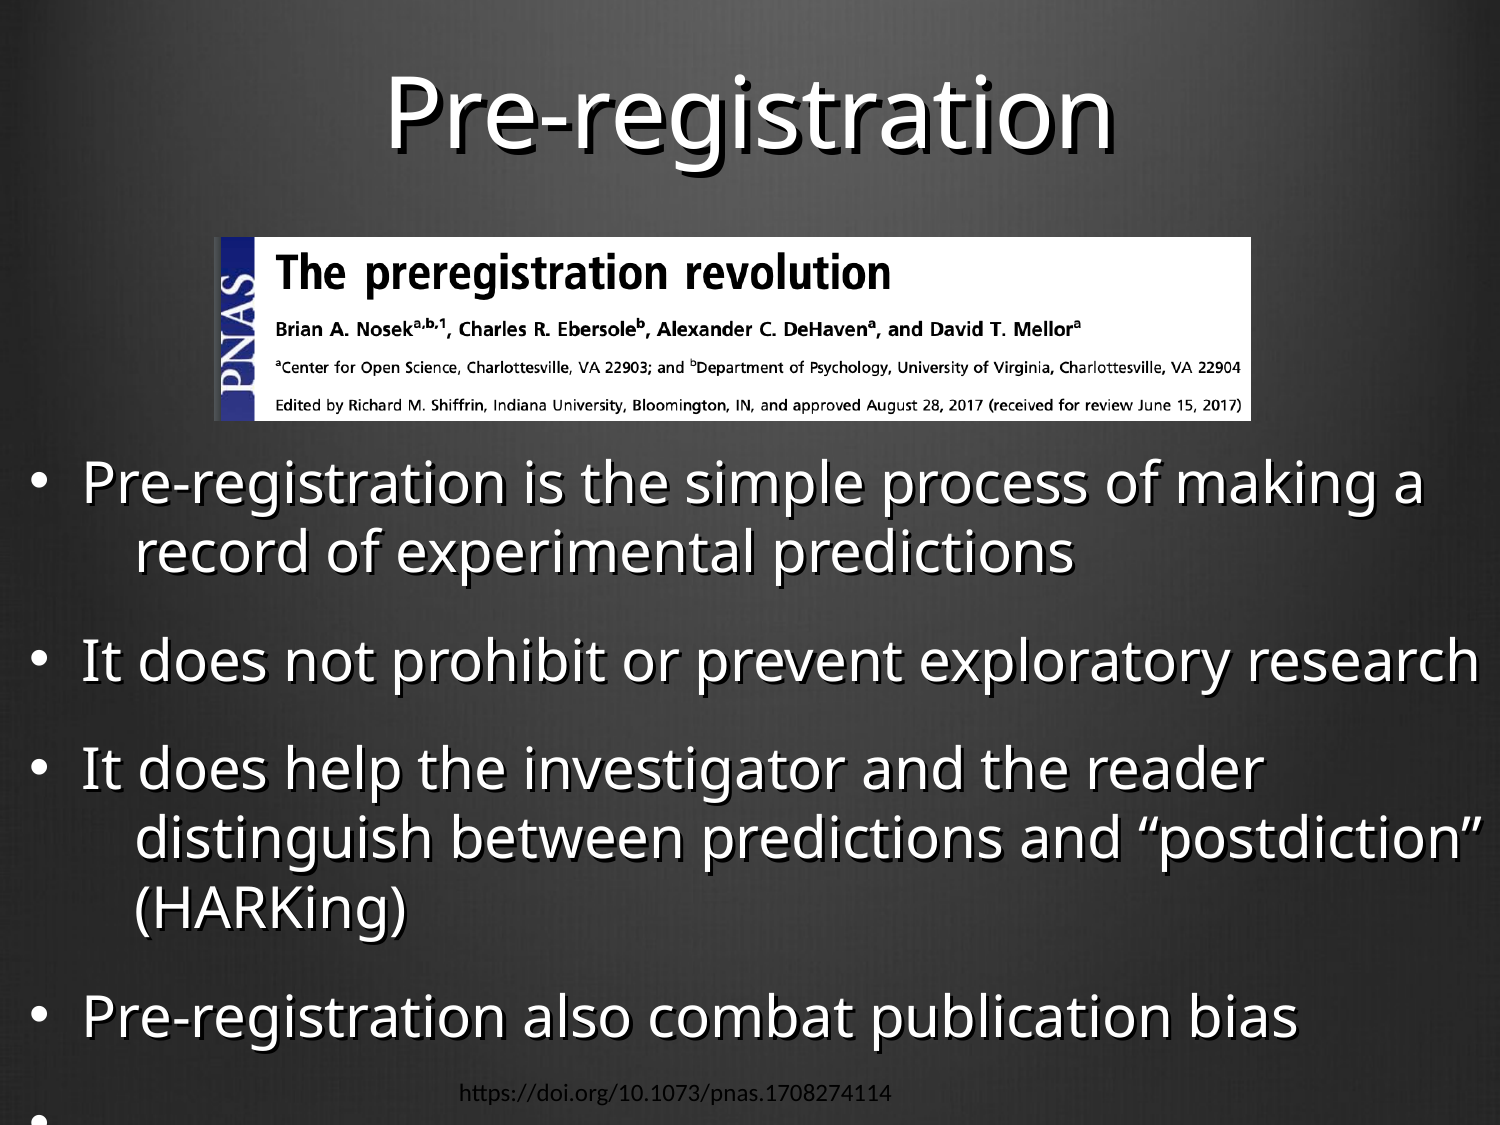

# Pre-registration
Pre-registration is the simple process of making a record of experimental predictions
It does not prohibit or prevent exploratory research
It does help the investigator and the reader distinguish between predictions and “postdiction” (HARKing)
Pre-registration also combat publication bias
https://doi.org/10.1073/pnas.1708274114